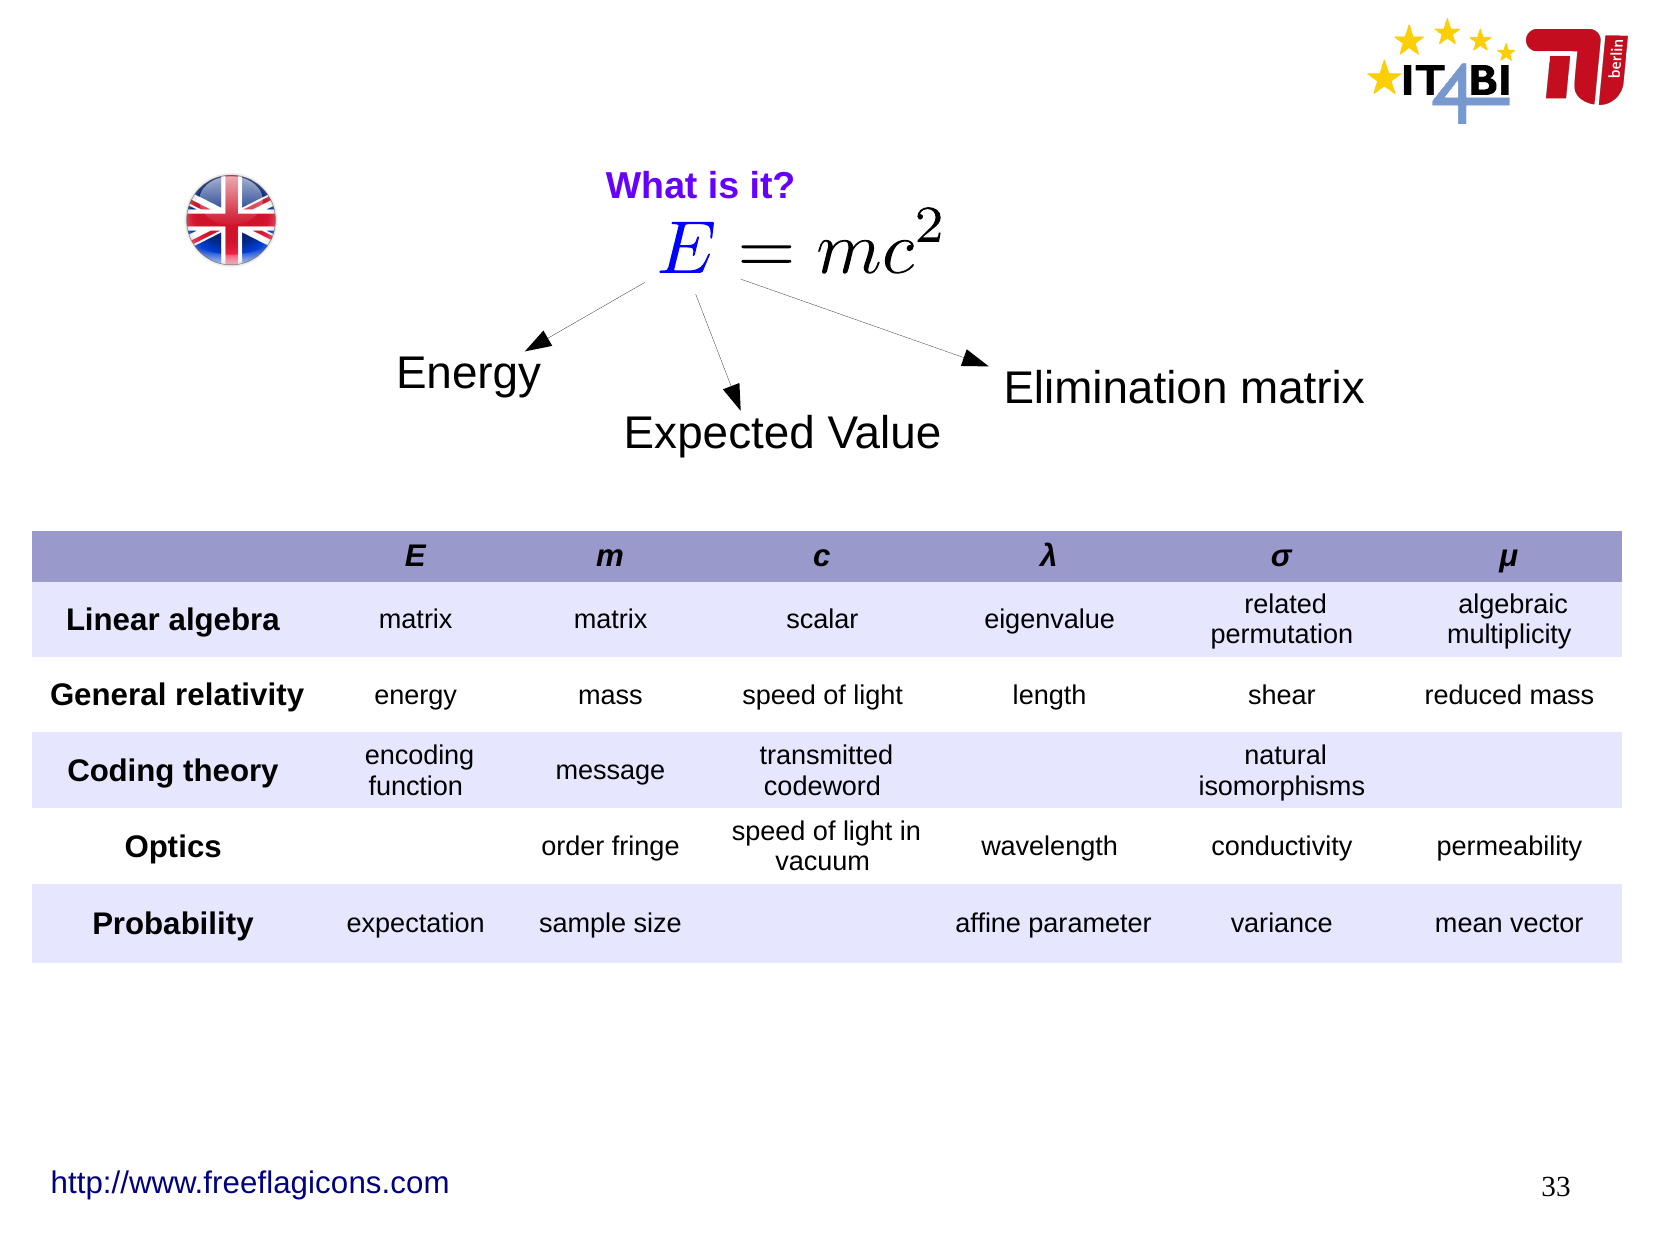

What is it?
Energy
Elimination matrix
Expected Value
| | E | m | c | λ | σ | μ |
| --- | --- | --- | --- | --- | --- | --- |
| Linear algebra | matrix | matrix | scalar | eigenvalue | related permutation | algebraic multiplicity |
| General relativity | energy | mass | speed of light | length | shear | reduced mass |
| Coding theory | encoding function | message | transmitted codeword | | natural isomorphisms | |
| Optics | | order fringe | speed of light in vacuum | wavelength | conductivity | permeability |
| Probability | expectation | sample size | | affine parameter | variance | mean vector |
http://www.freeflagicons.com
33